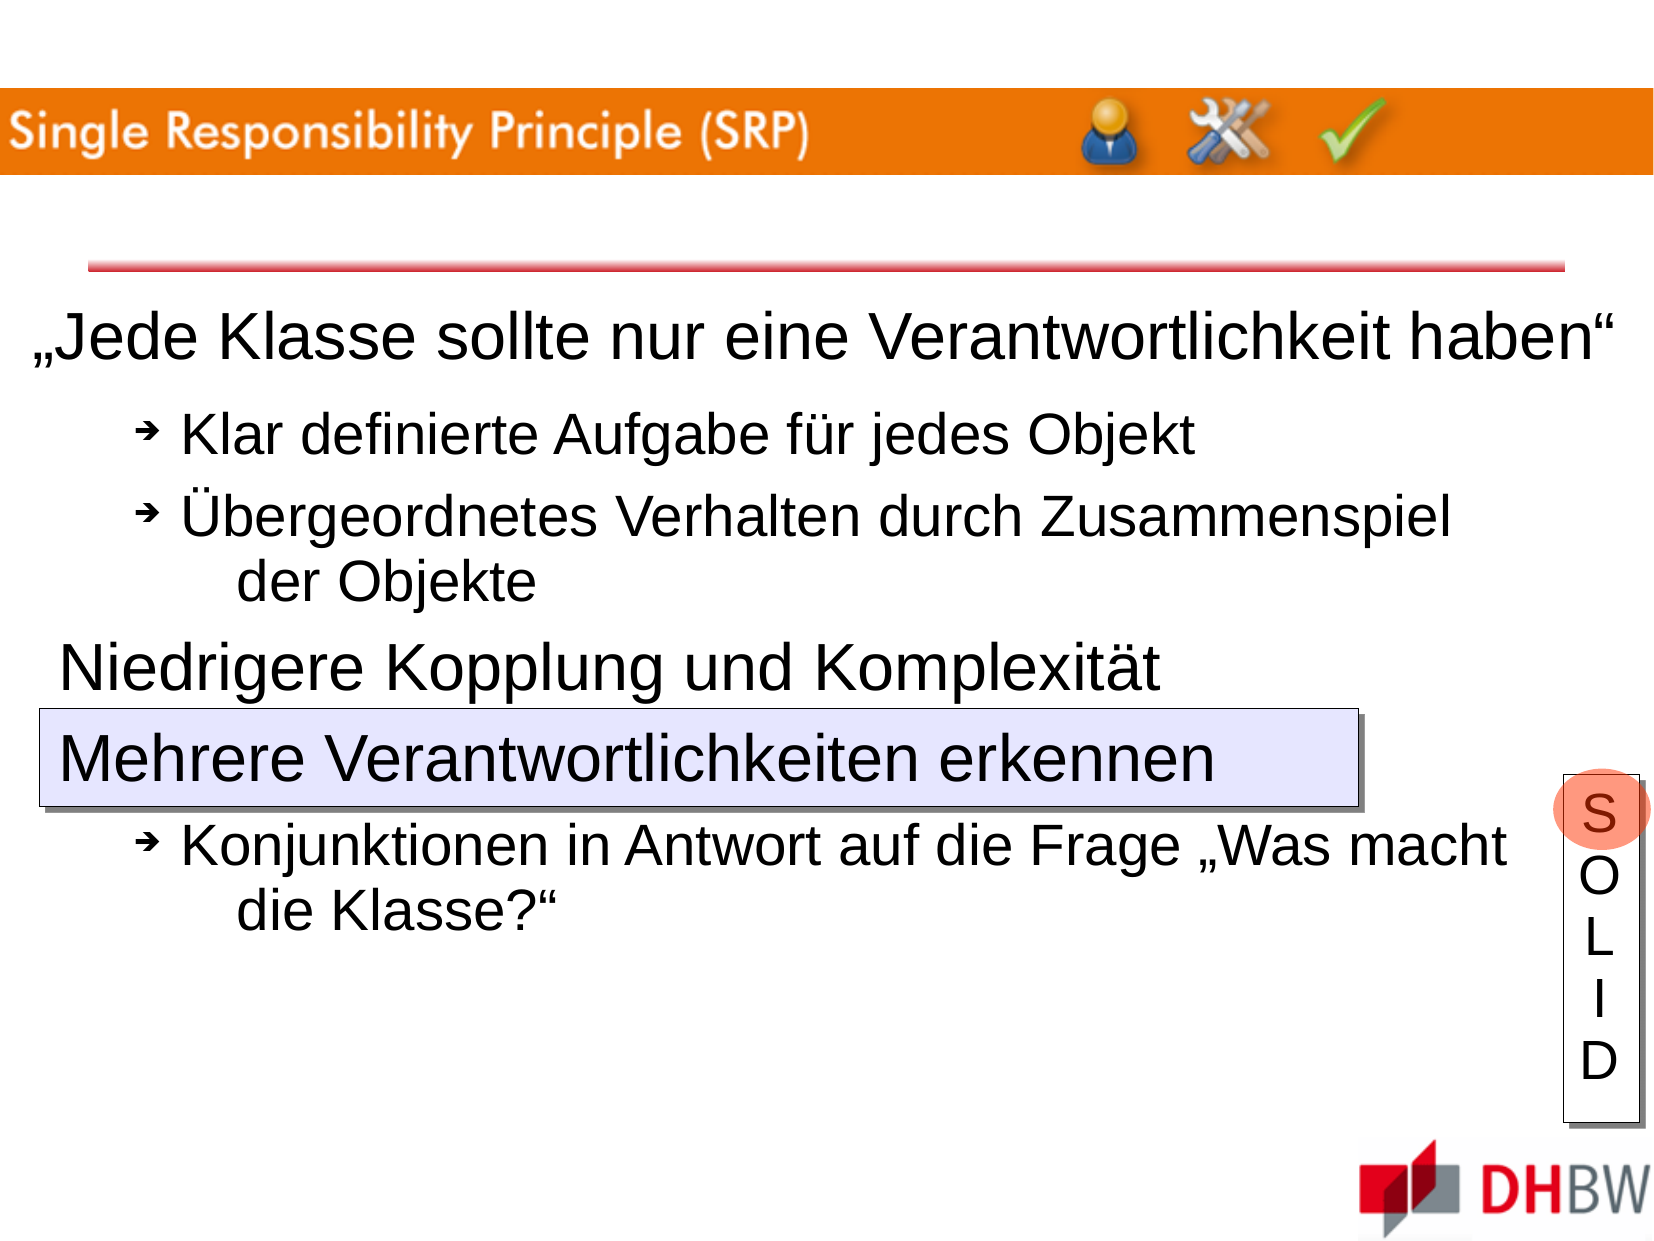

„Jede Klasse sollte nur eine Verantwortlichkeit haben“
# Klar definierte Aufgabe für jedes Objekt
Übergeordnetes Verhalten durch Zusammenspiel der Objekte
Niedrigere Kopplung und Komplexität
Mehrere Verantwortlichkeiten erkennen
Konjunktionen in Antwort auf die Frage „Was macht die Klasse?“
S
O
L
I
D